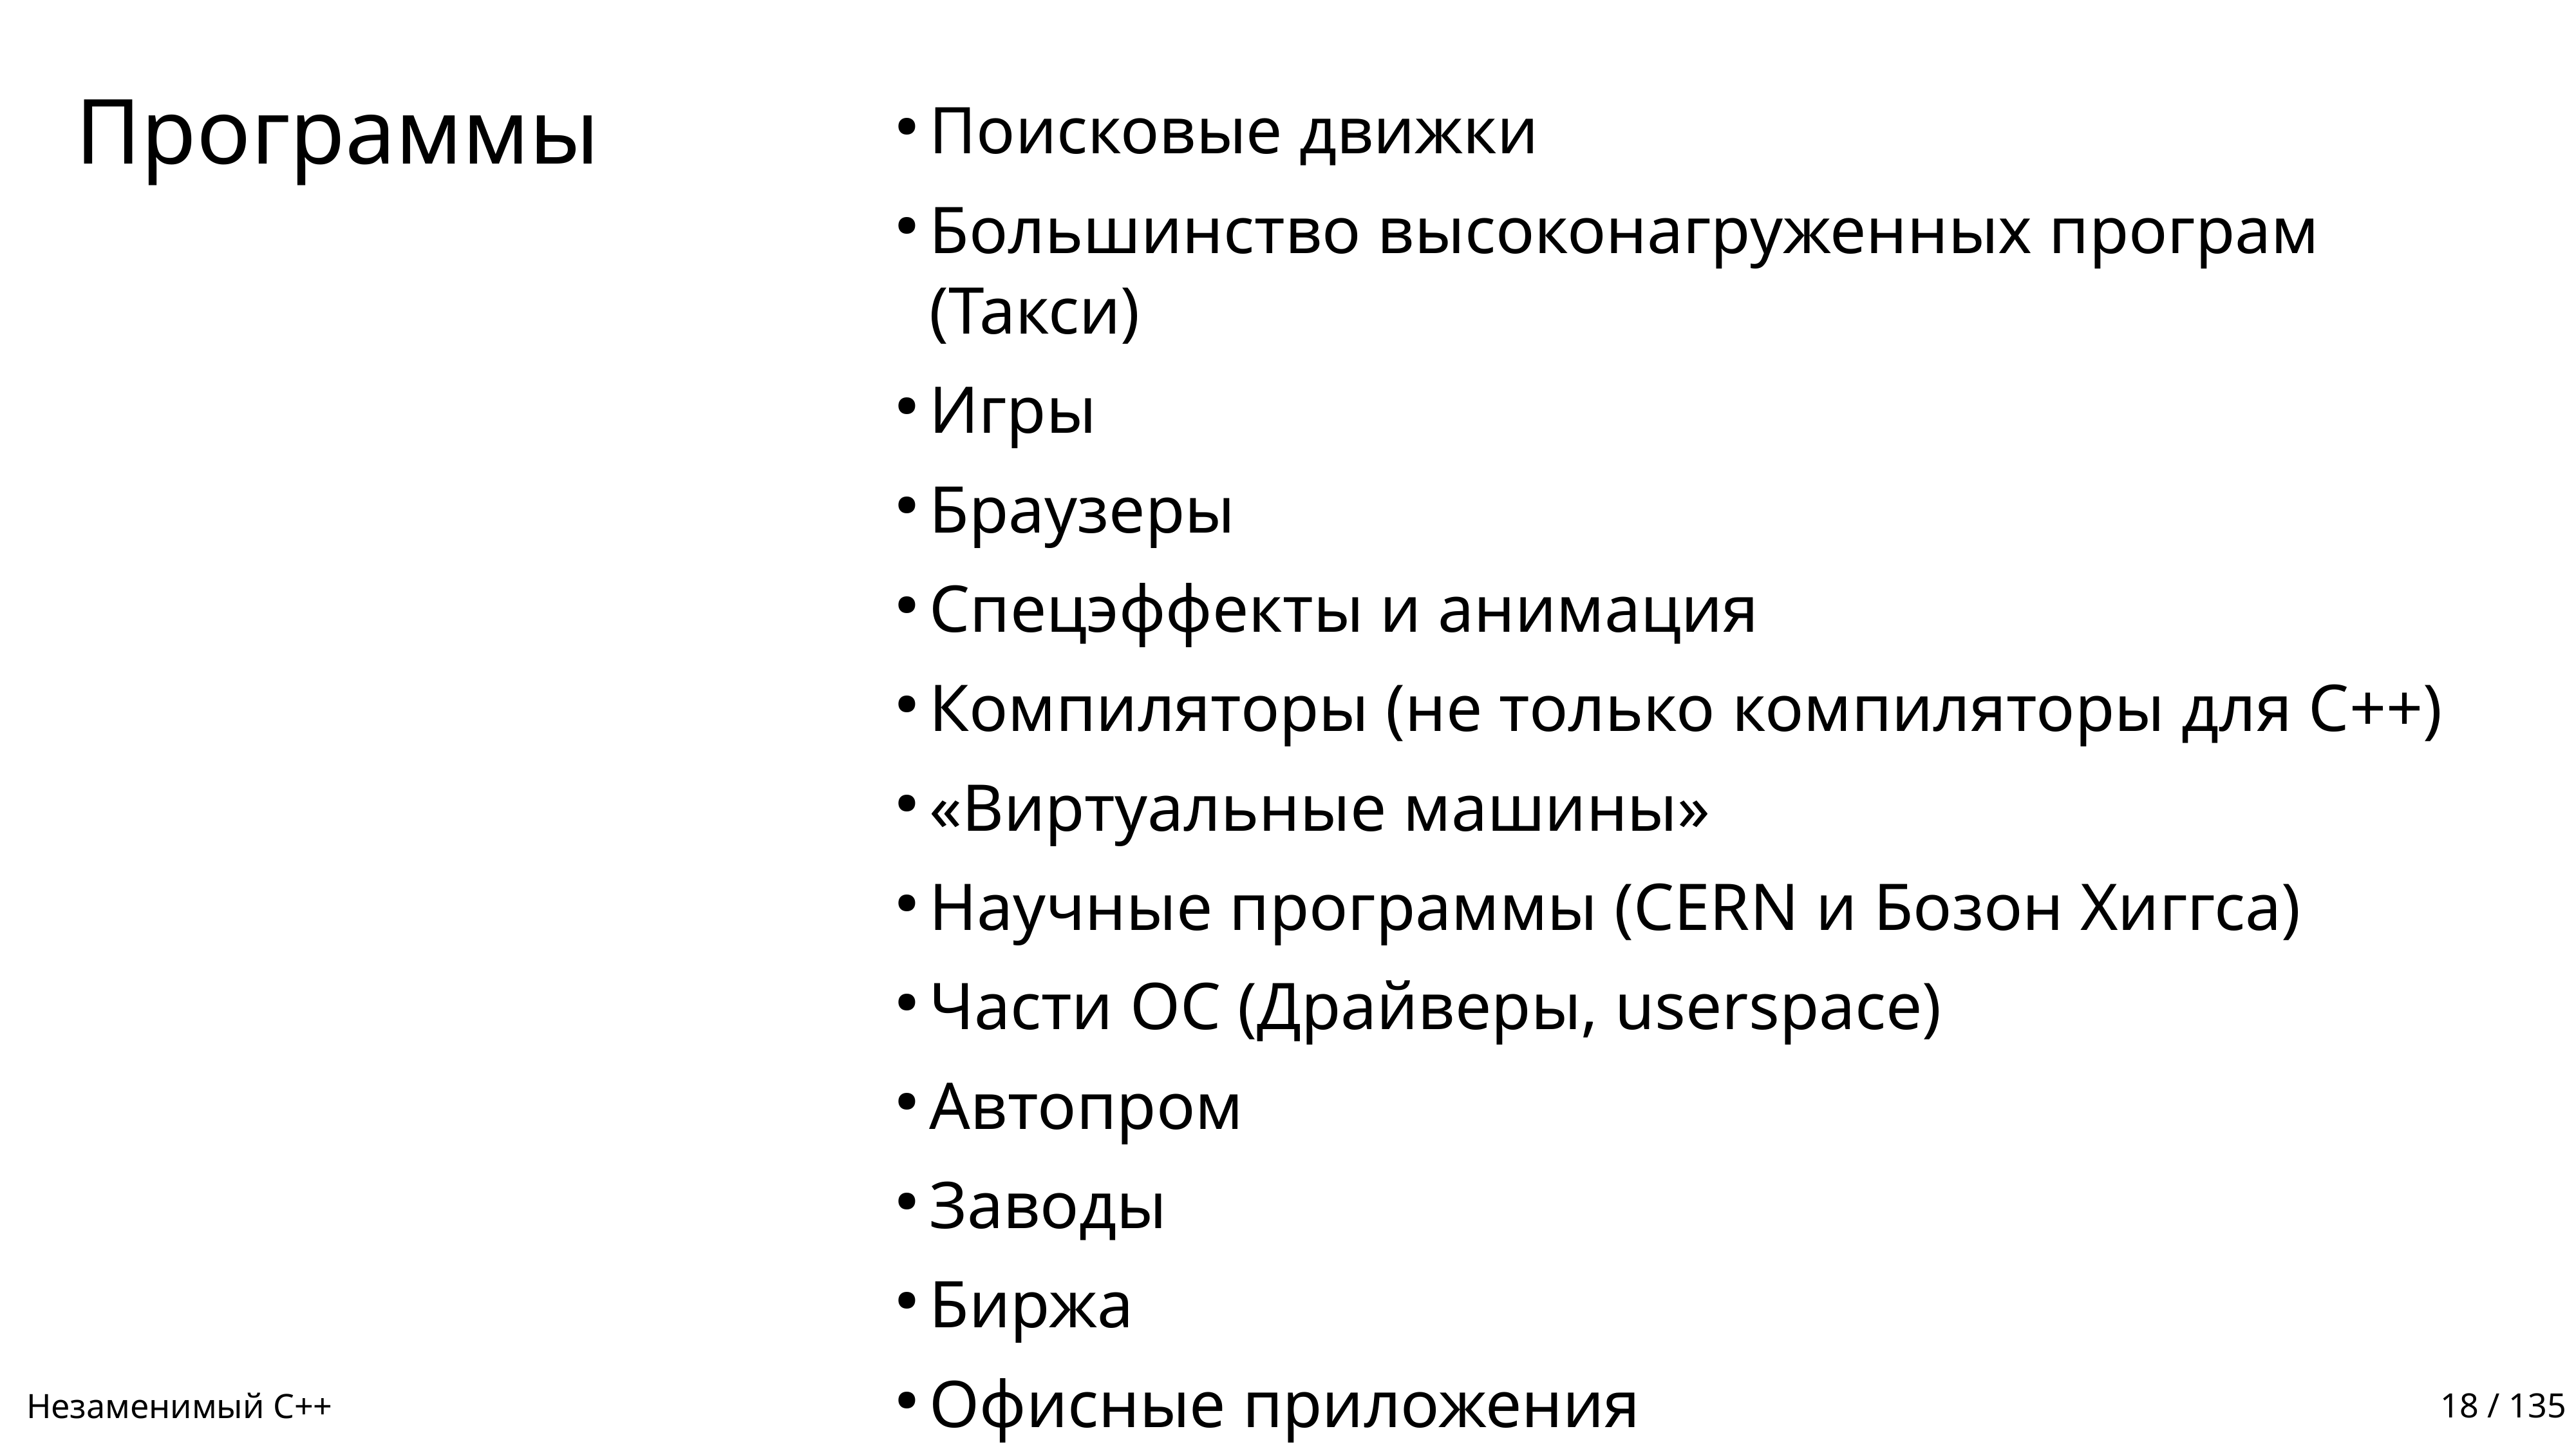

# Программы
Поисковые движки
Большинство высоконагруженных програм (Такси)
Игры
Браузеры
Спецэффекты и анимация
Компиляторы (не только компиляторы для С++)
«Виртуальные машины»
Научные программы (CERN и Бозон Хиггса)
Части ОС (Драйверы, userspace)
Автопром
Заводы
Биржа
Офисные приложения
Незаменимый C++